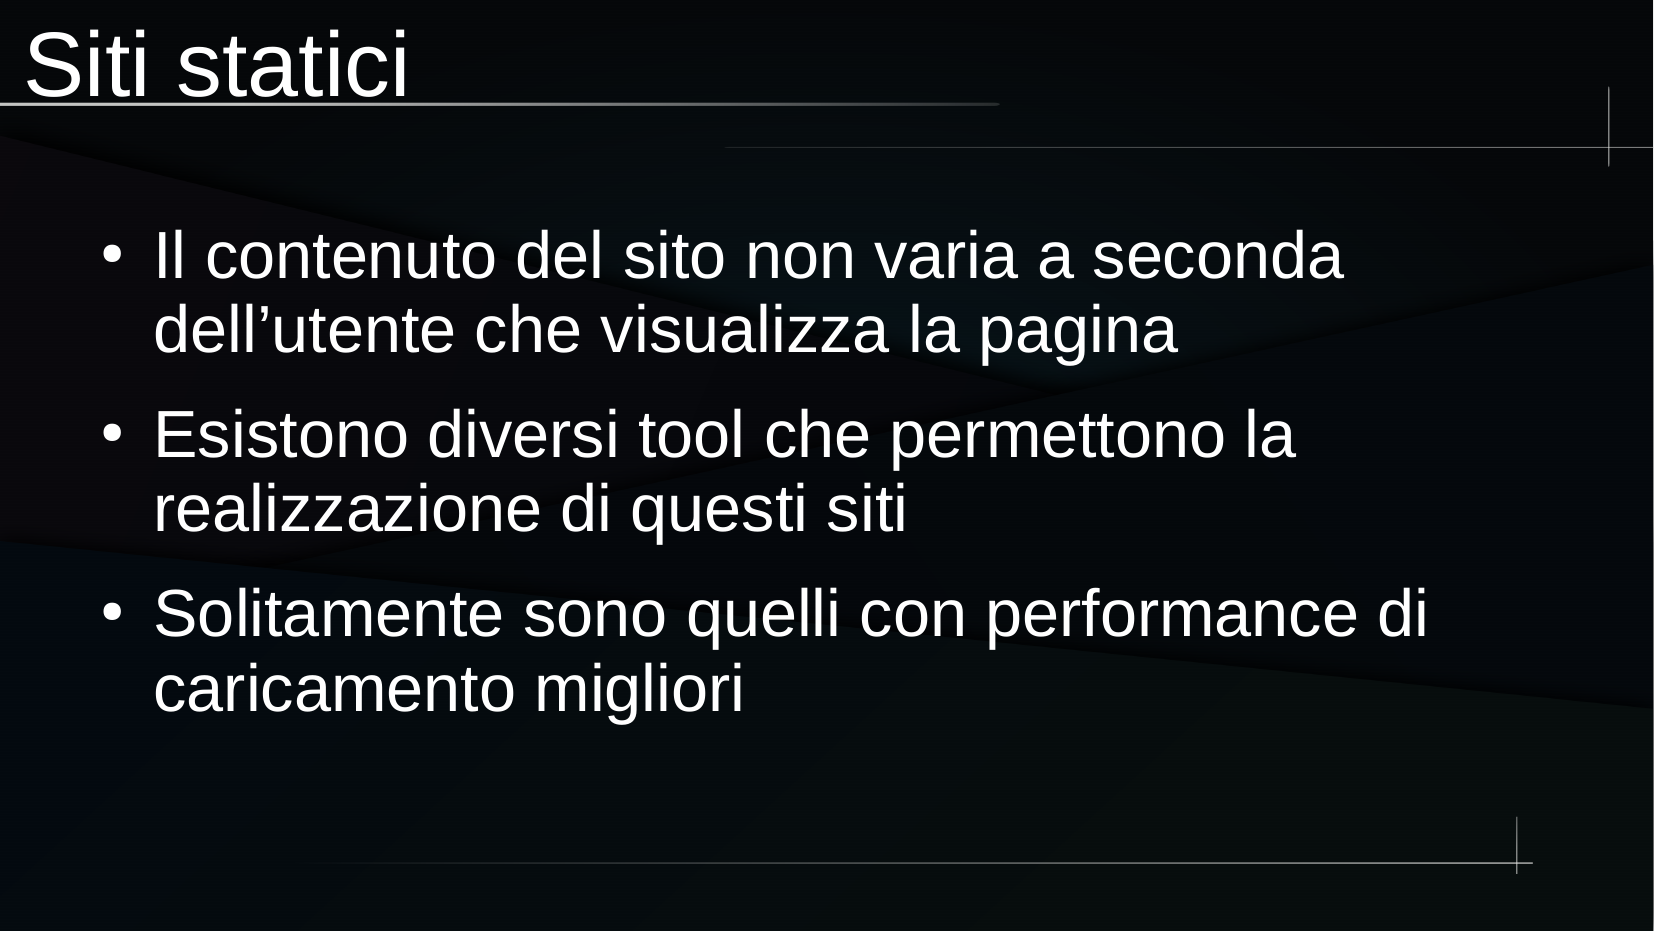

# Siti statici
Il contenuto del sito non varia a seconda dell’utente che visualizza la pagina
Esistono diversi tool che permettono la realizzazione di questi siti
Solitamente sono quelli con performance di caricamento migliori